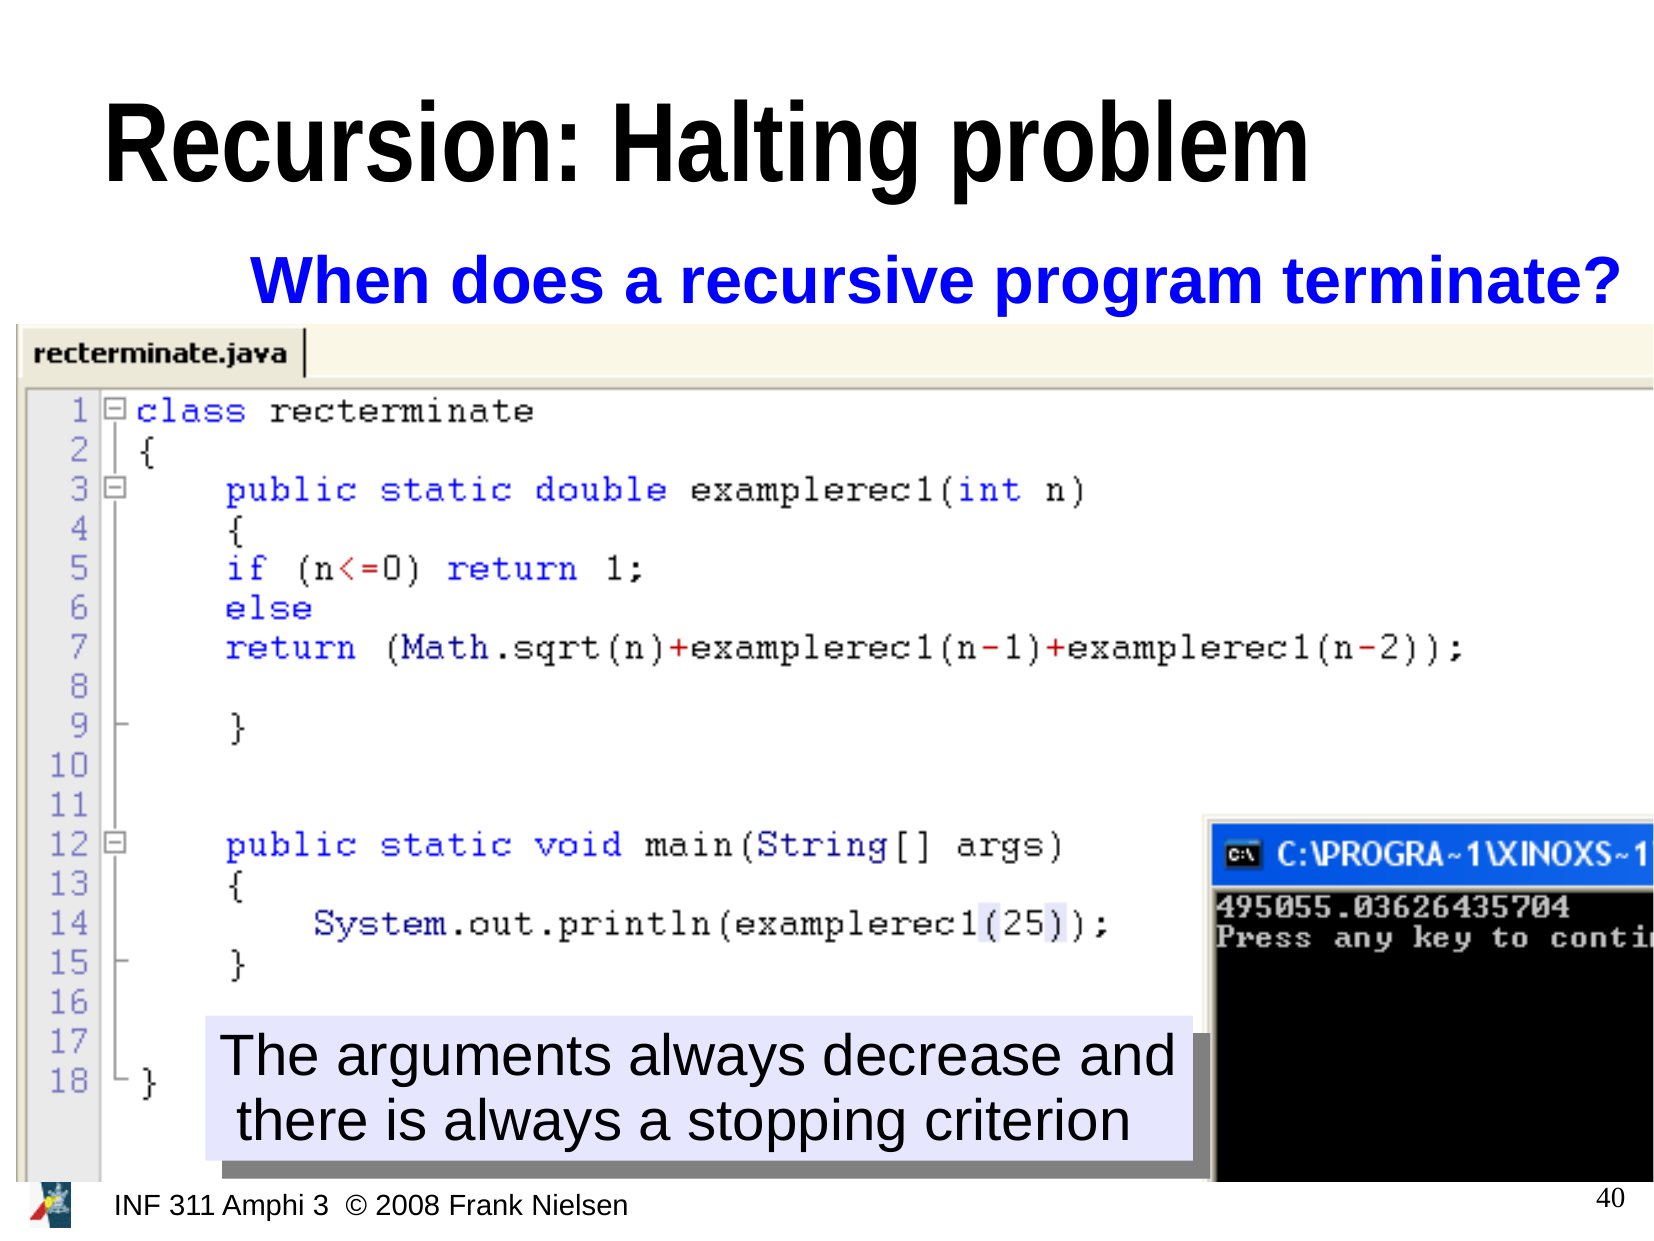

Recursion: Halting problem
When does a recursive program terminate?
The arguments always decrease and
 there is always a stopping criterion